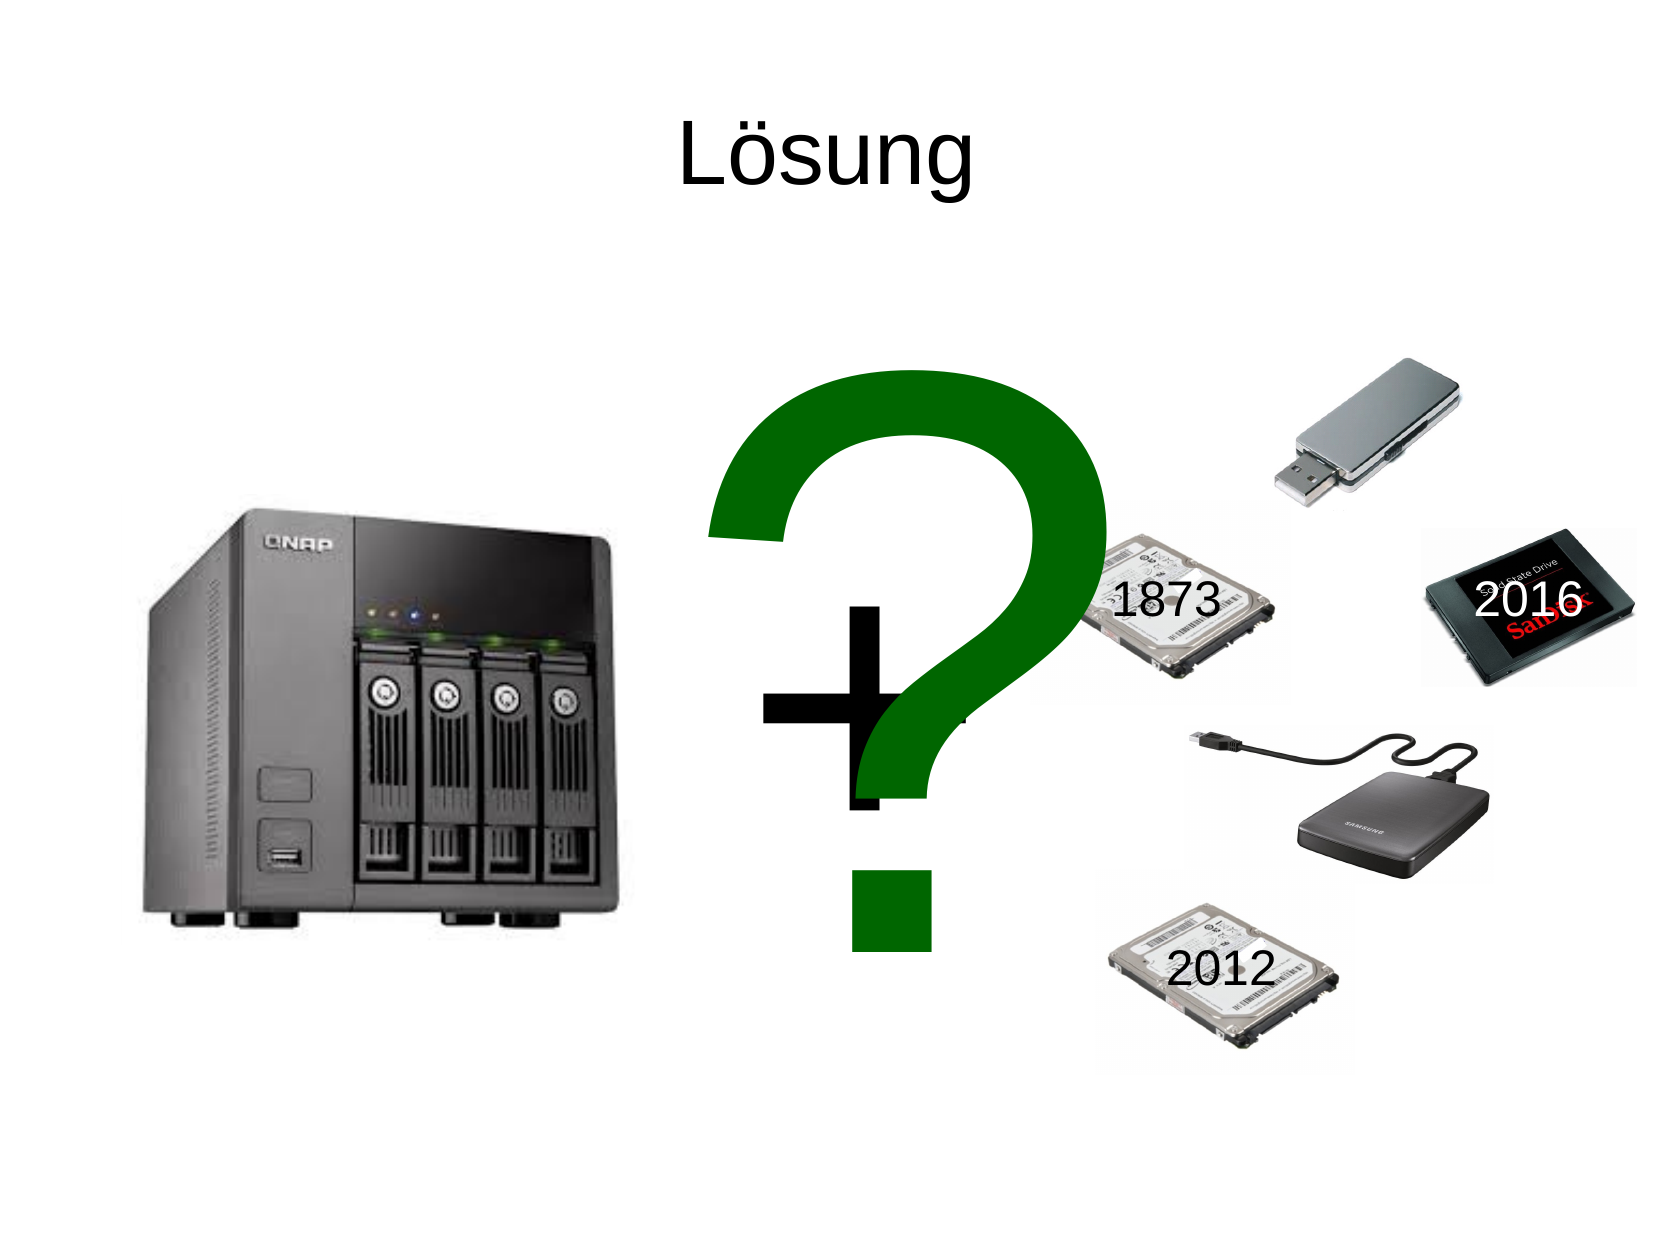

# Lösung
?
+
1873
2016
2012